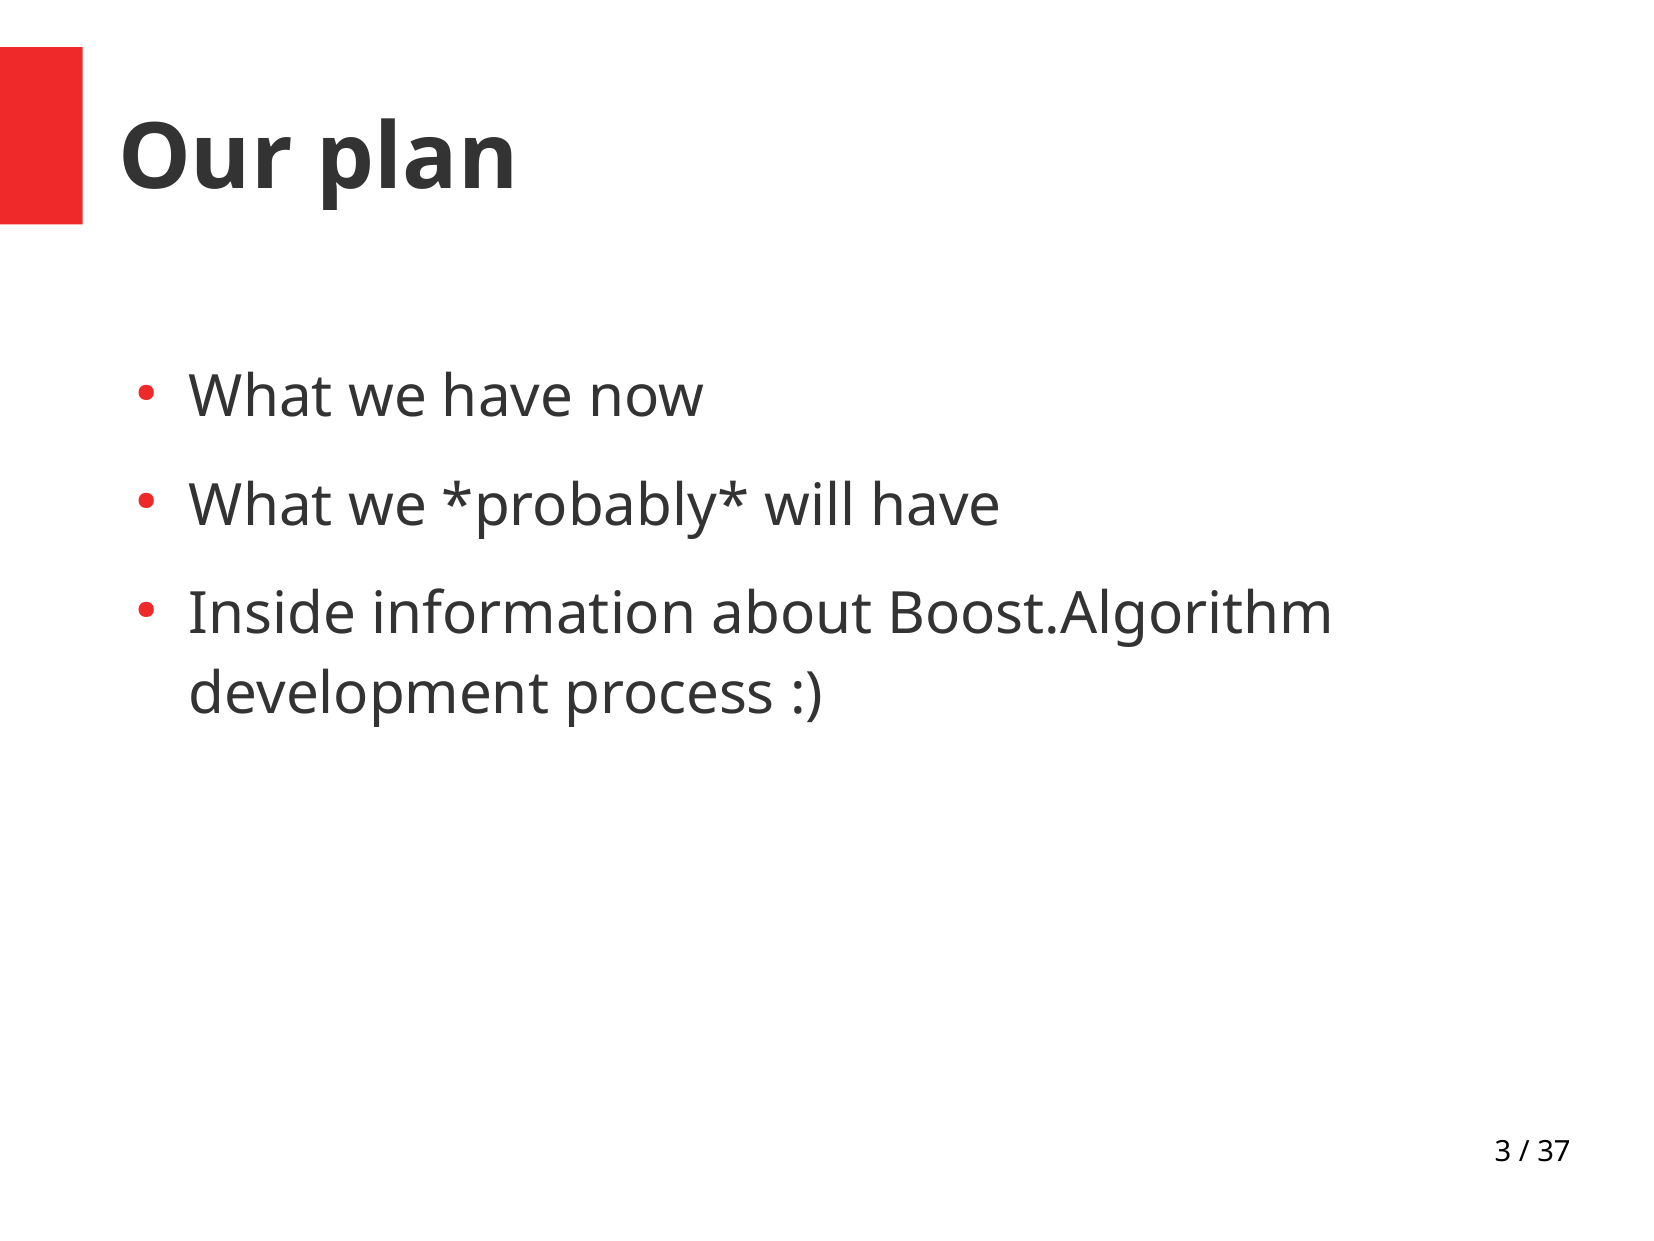

# Our plan
What we have now
What we *probably* will have
Inside information about Boost.Algorithm development process :)
3